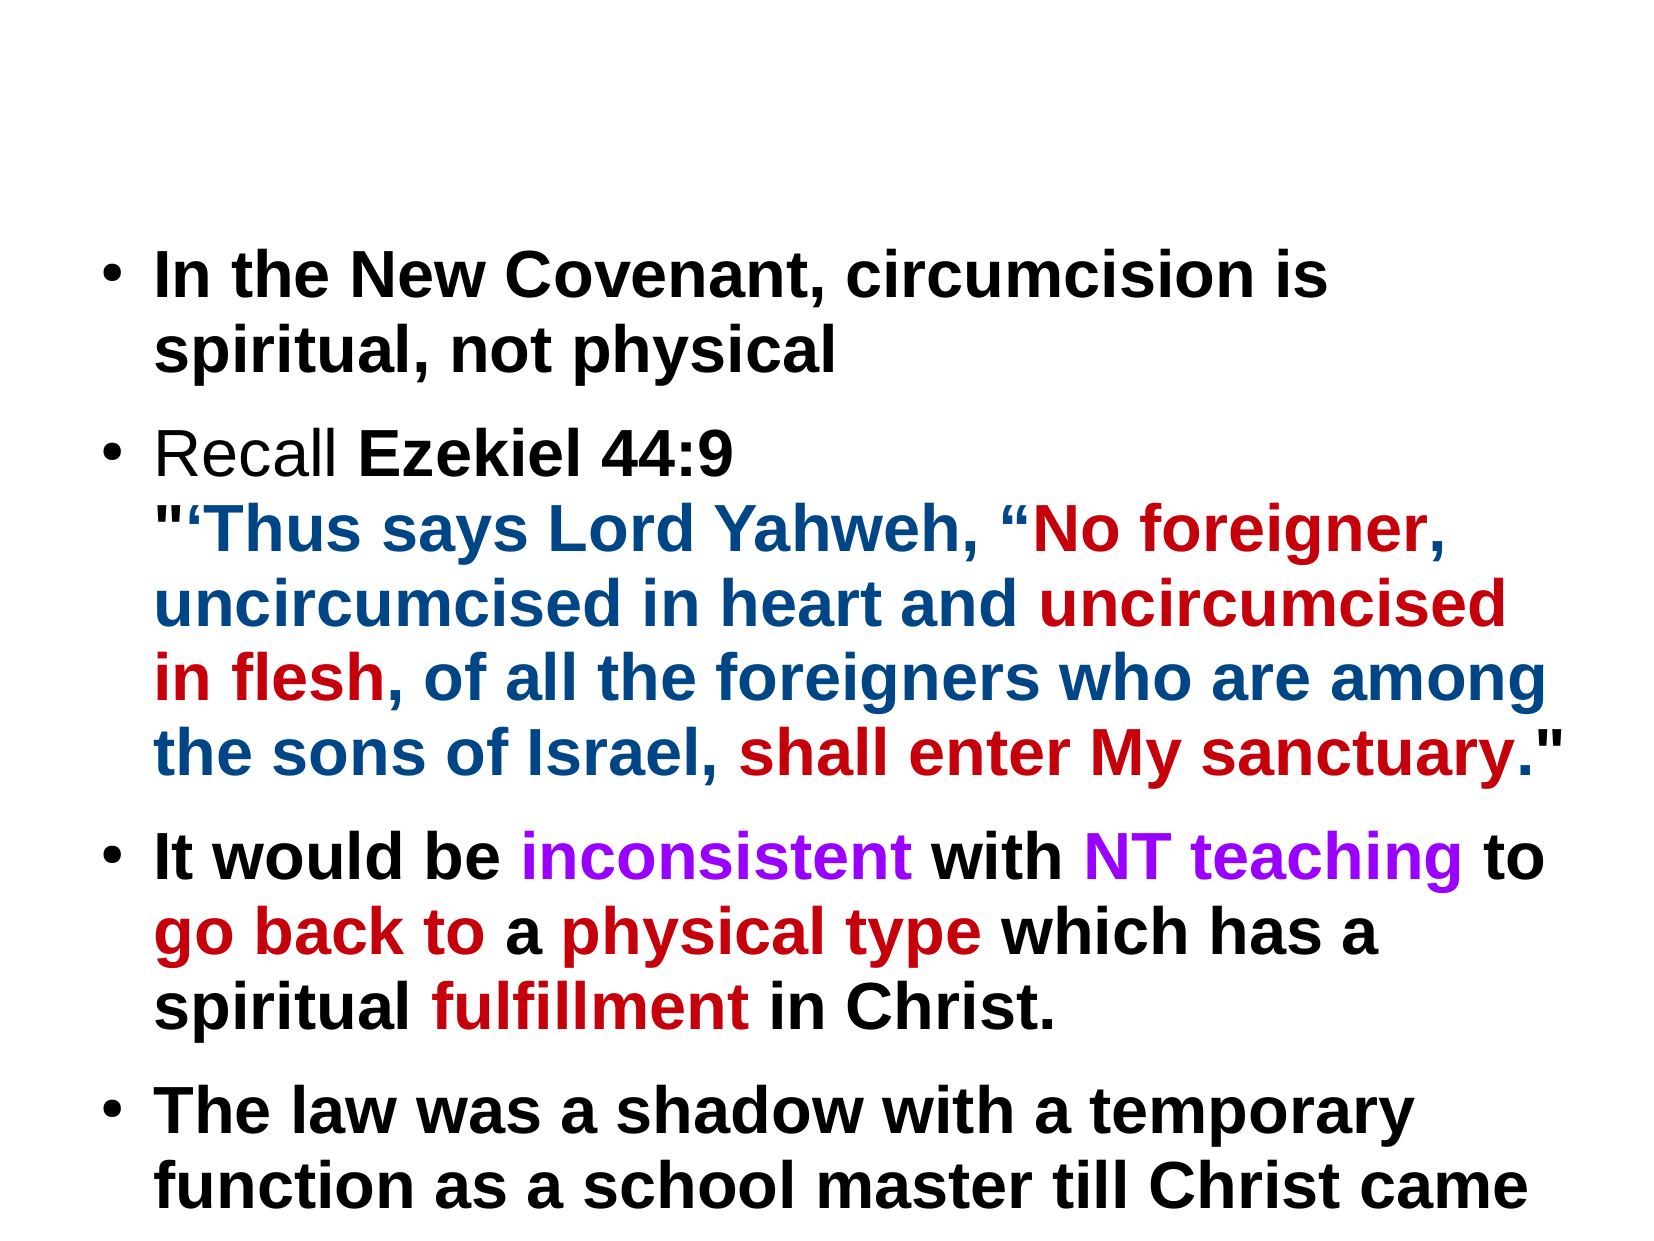

#
In the New Covenant, circumcision is spiritual, not physical
Recall Ezekiel 44:9
"‘Thus says Lord Yahweh, “No foreigner, uncircumcised in heart and uncircumcised in flesh, of all the foreigners who are among the sons of Israel, shall enter My sanctuary."
It would be inconsistent with NT teaching to go back to a physical type which has a spiritual fulfillment in Christ.
The law was a shadow with a temporary function as a school master till Christ came